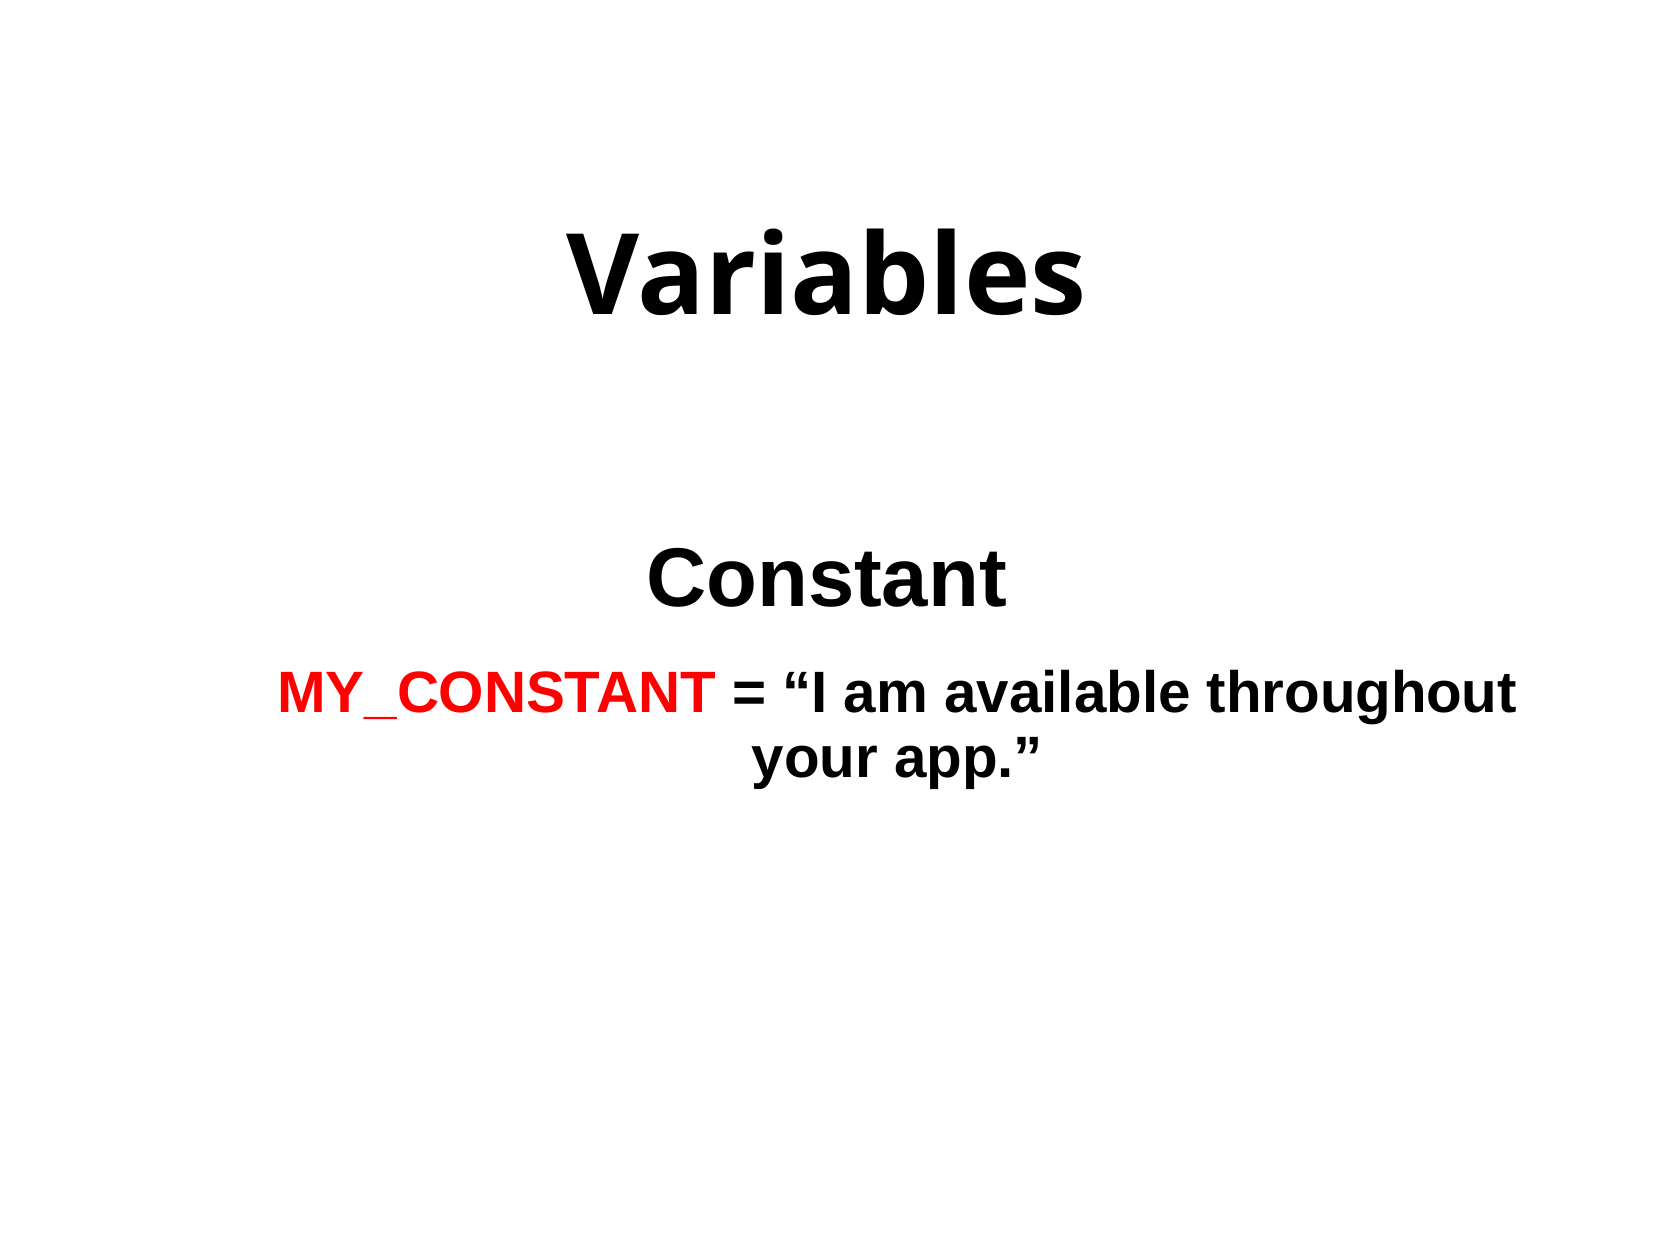

# Variables
Constant
MY_CONSTANT = “I am available throughout your app.”